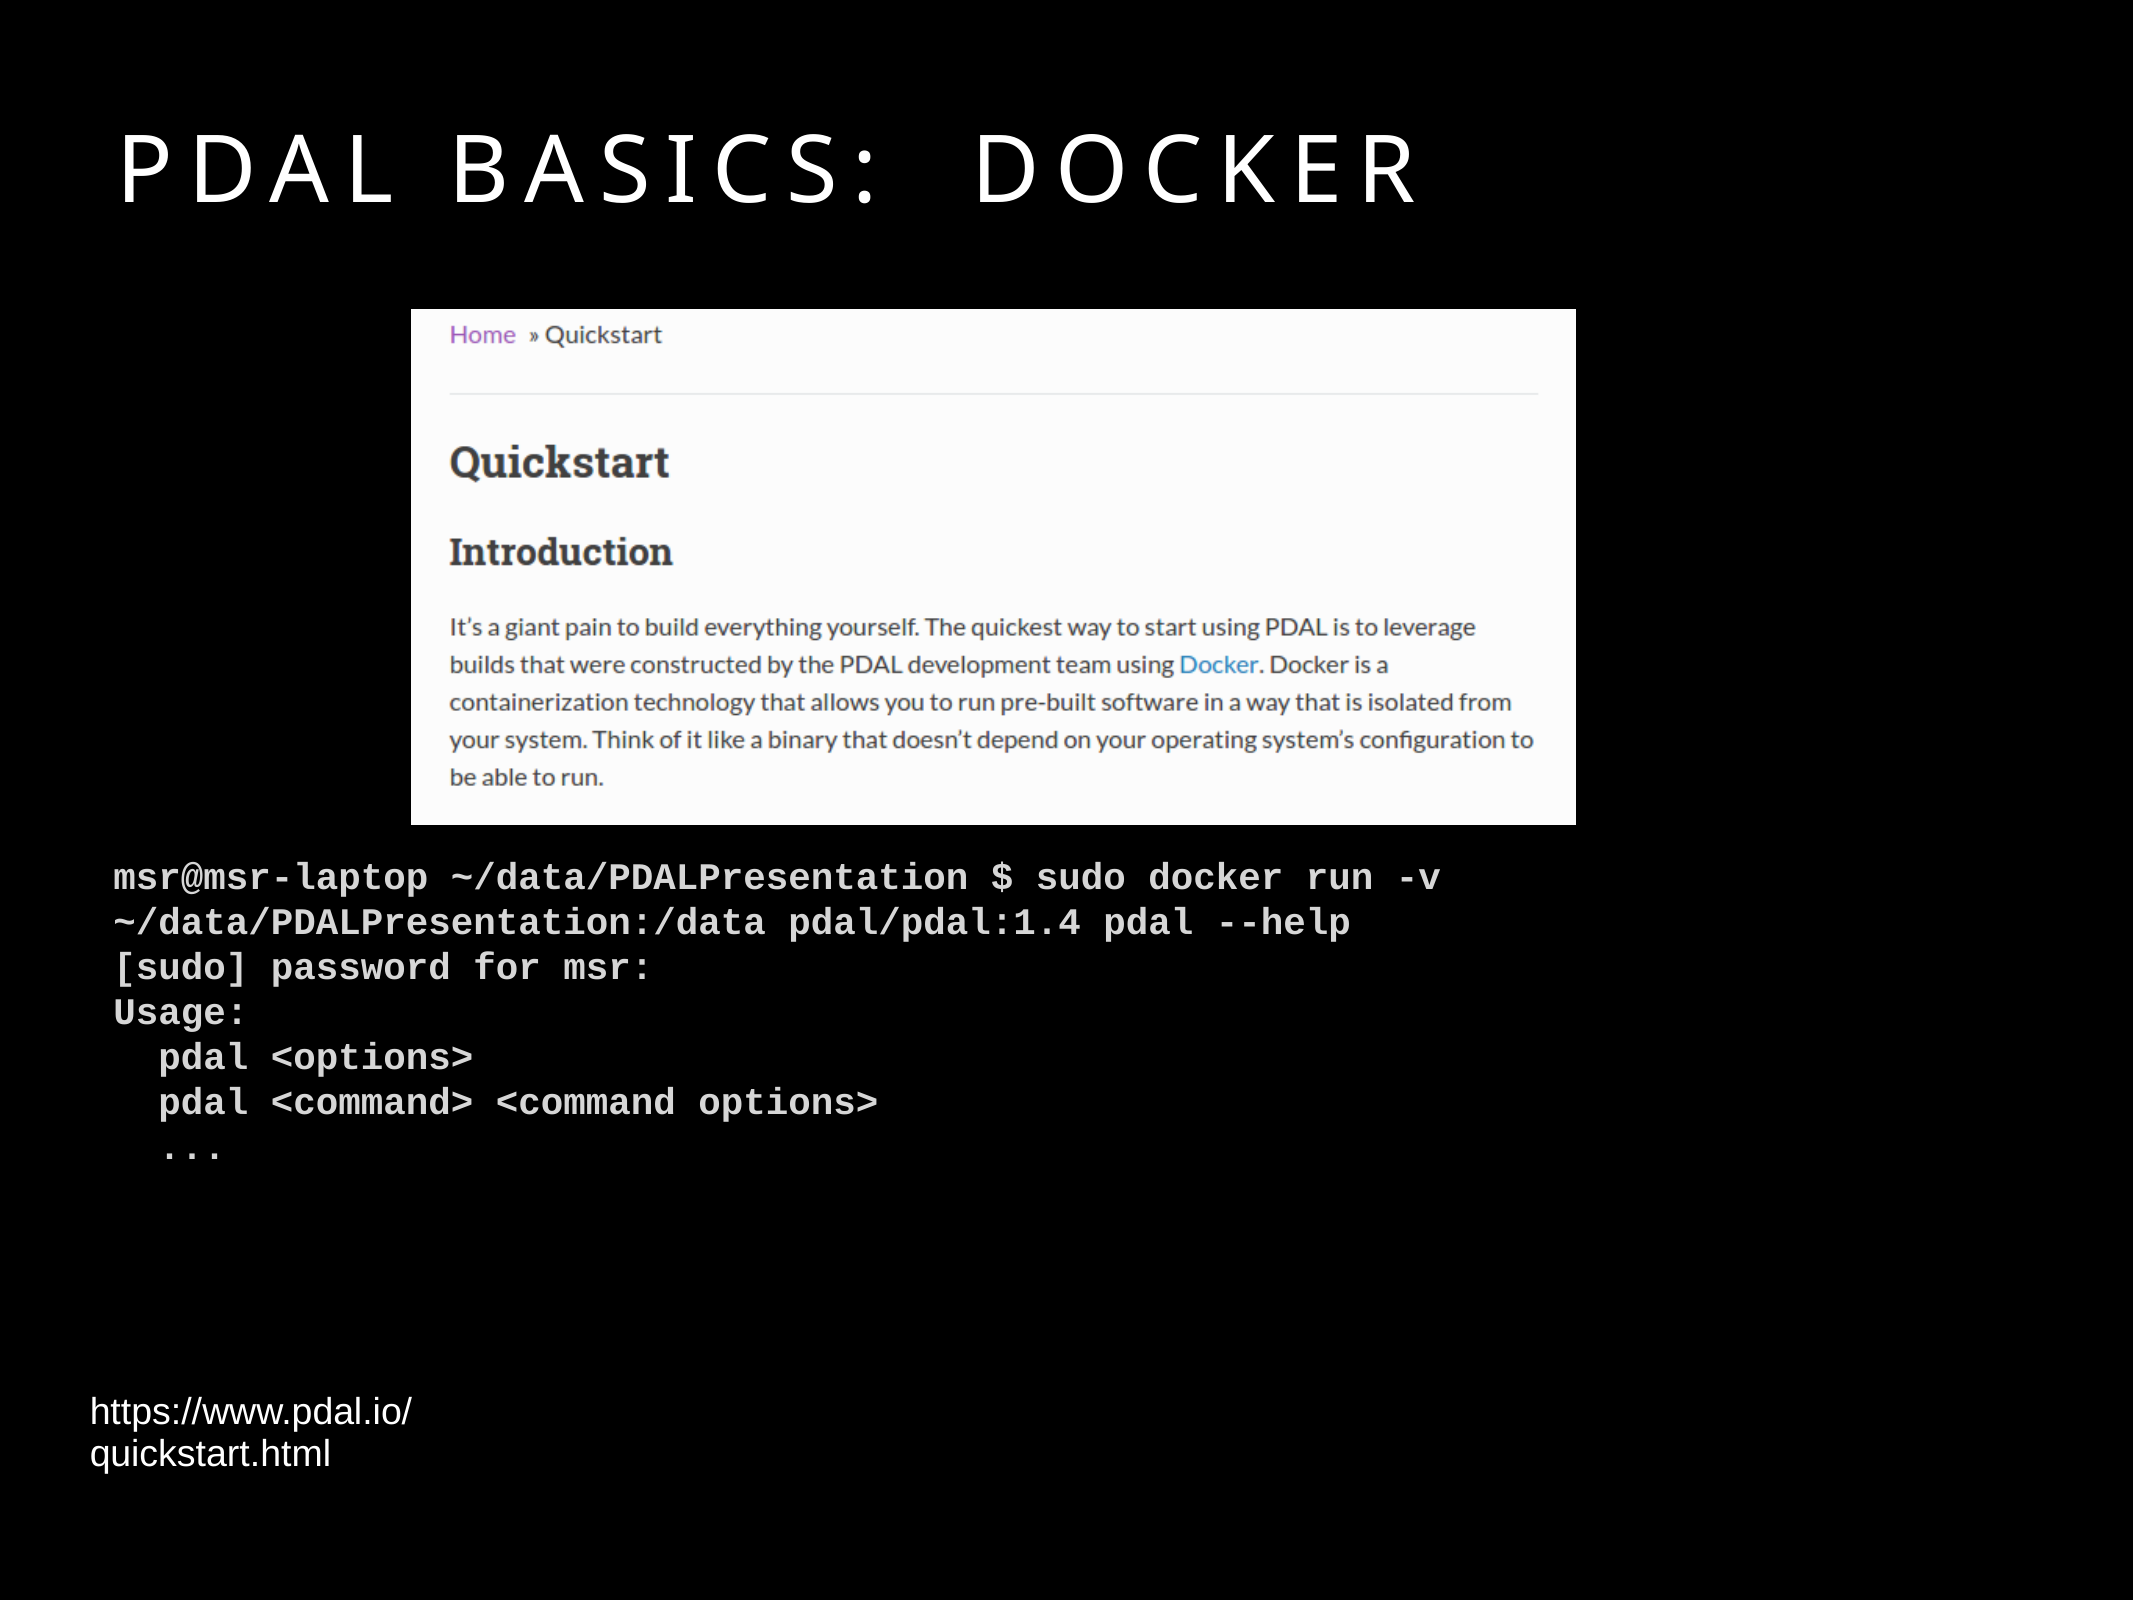

# PDAL Basics: Docker
msr@msr-laptop ~/data/PDALPresentation $ sudo docker run -v ~/data/PDALPresentation:/data pdal/pdal:1.4 pdal --help
[sudo] password for msr:
Usage:
 pdal <options>
 pdal <command> <command options>
 ...
https://www.pdal.io/quickstart.html